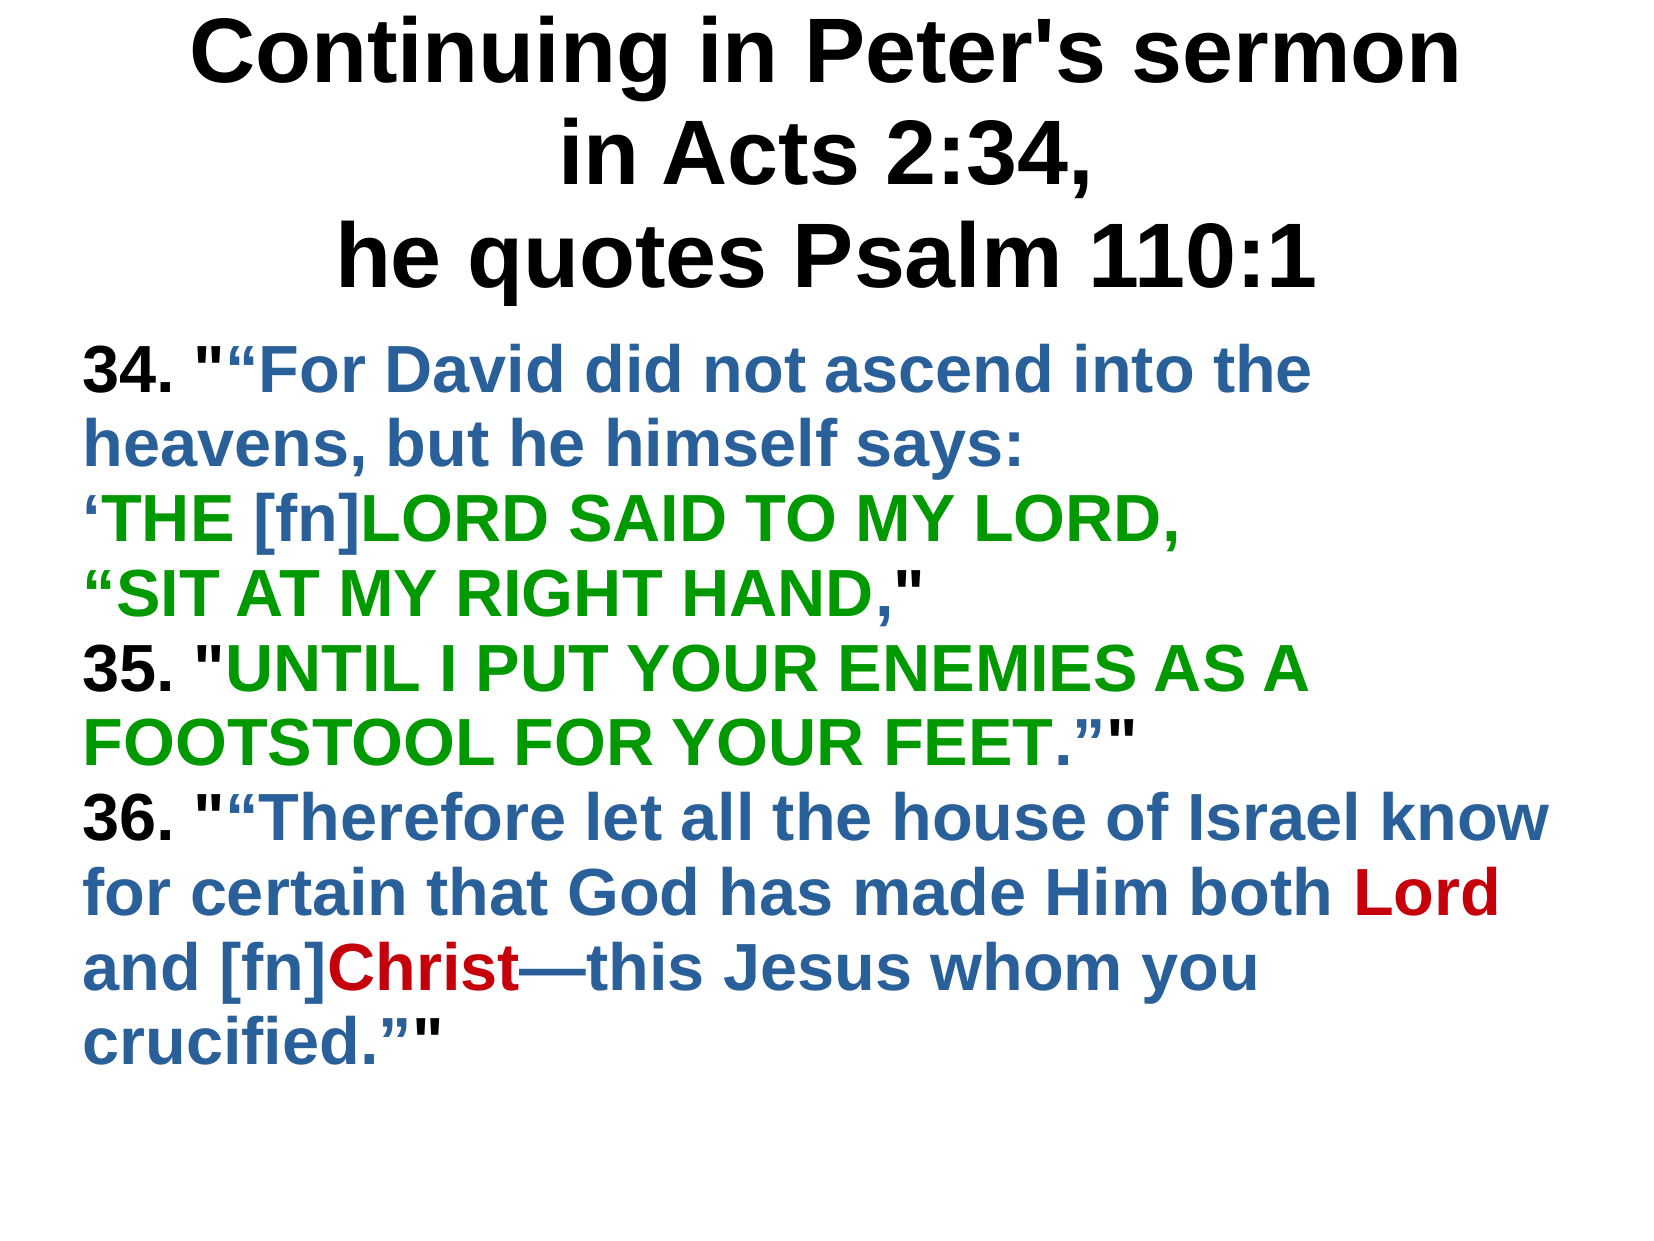

# Continuing in Peter's sermon in Acts 2:34, he quotes Psalm 110:1
34. "“For David did not ascend into the heavens, but he himself says:
‘THE [fn]LORD SAID TO MY LORD,
“SIT AT MY RIGHT HAND,"
35. "UNTIL I PUT YOUR ENEMIES AS A FOOTSTOOL FOR YOUR FEET.”"
36. "“Therefore let all the house of Israel know for certain that God has made Him both Lord and [fn]Christ—this Jesus whom you crucified.”"